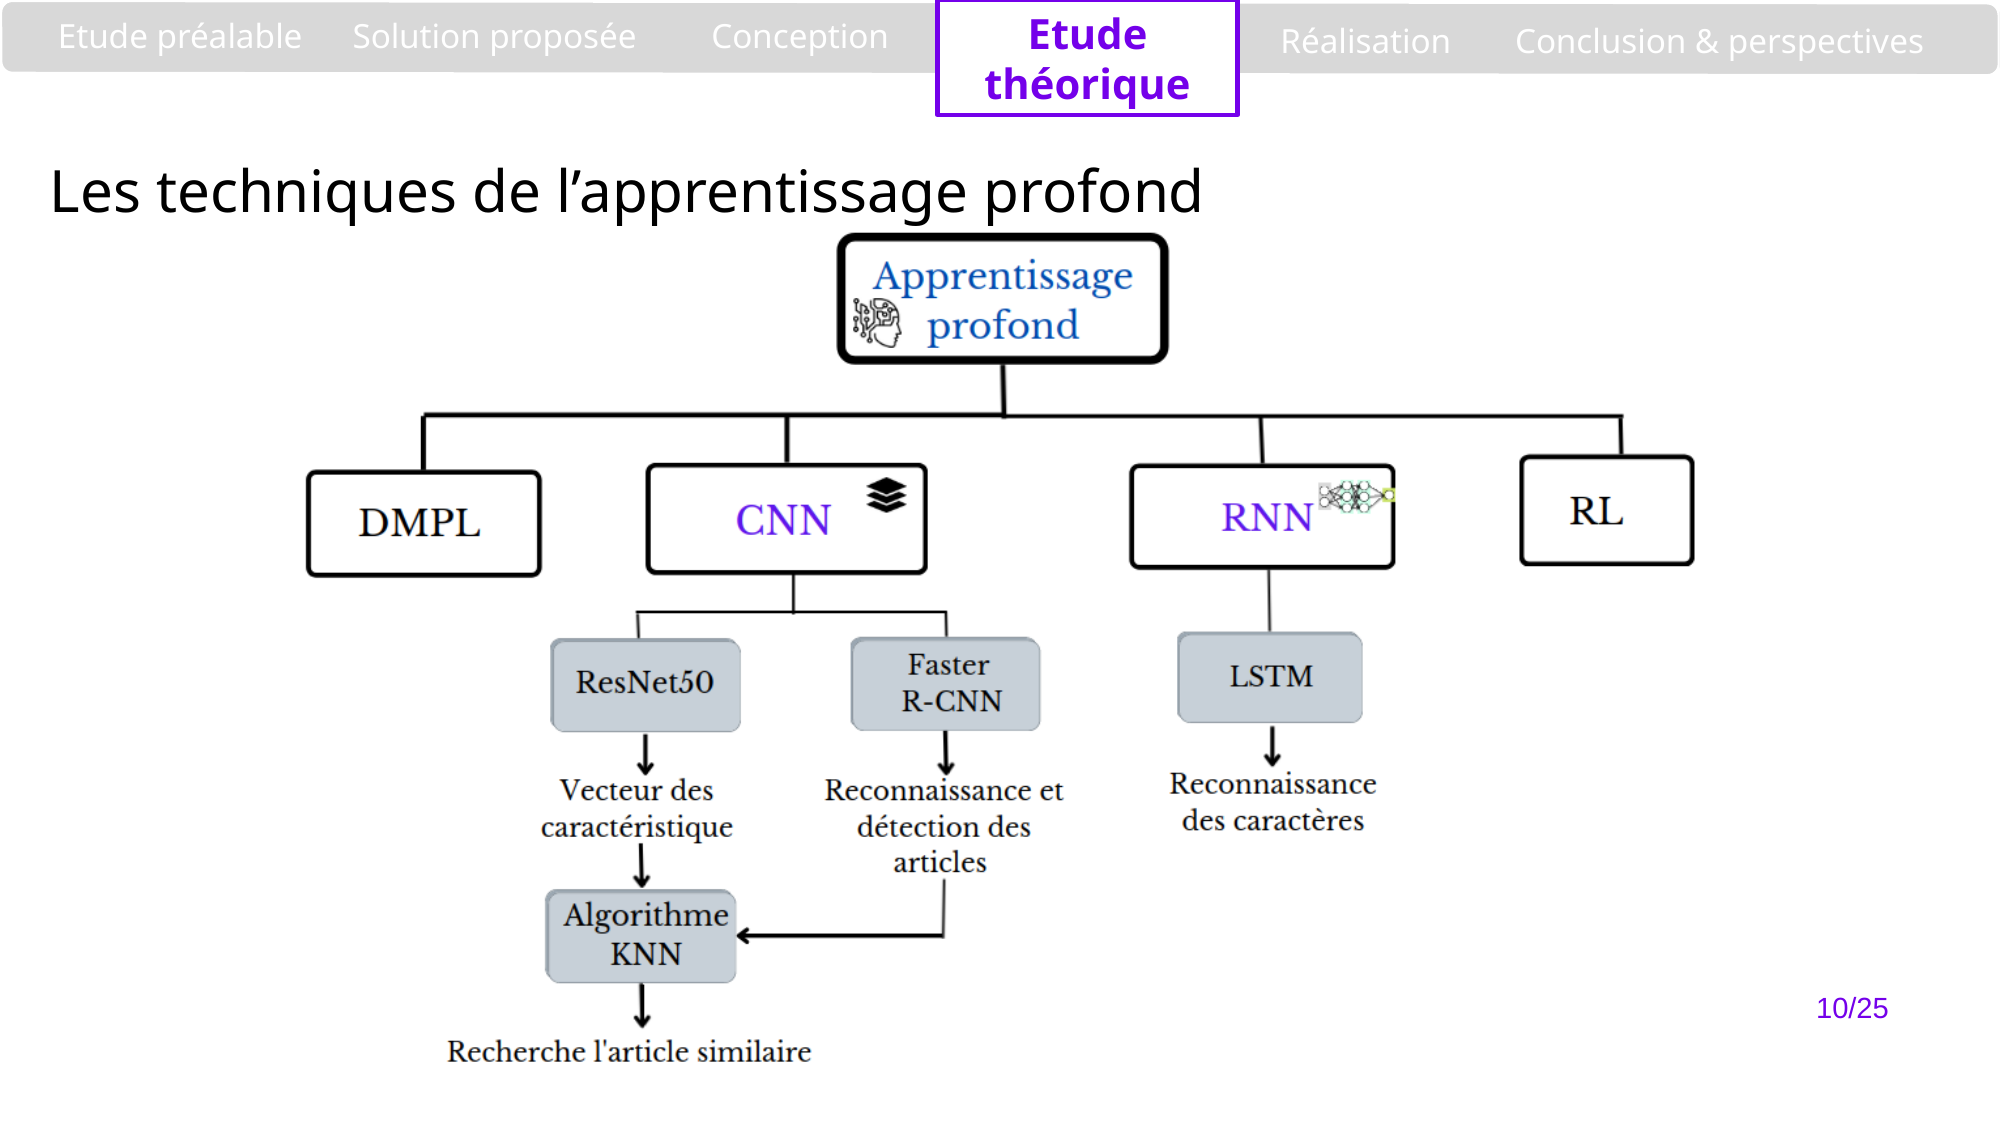

Etude théorique
Etude préalable
Solution proposée
Conception
Réalisation
Conclusion & perspectives
Les techniques de l’apprentissage profond